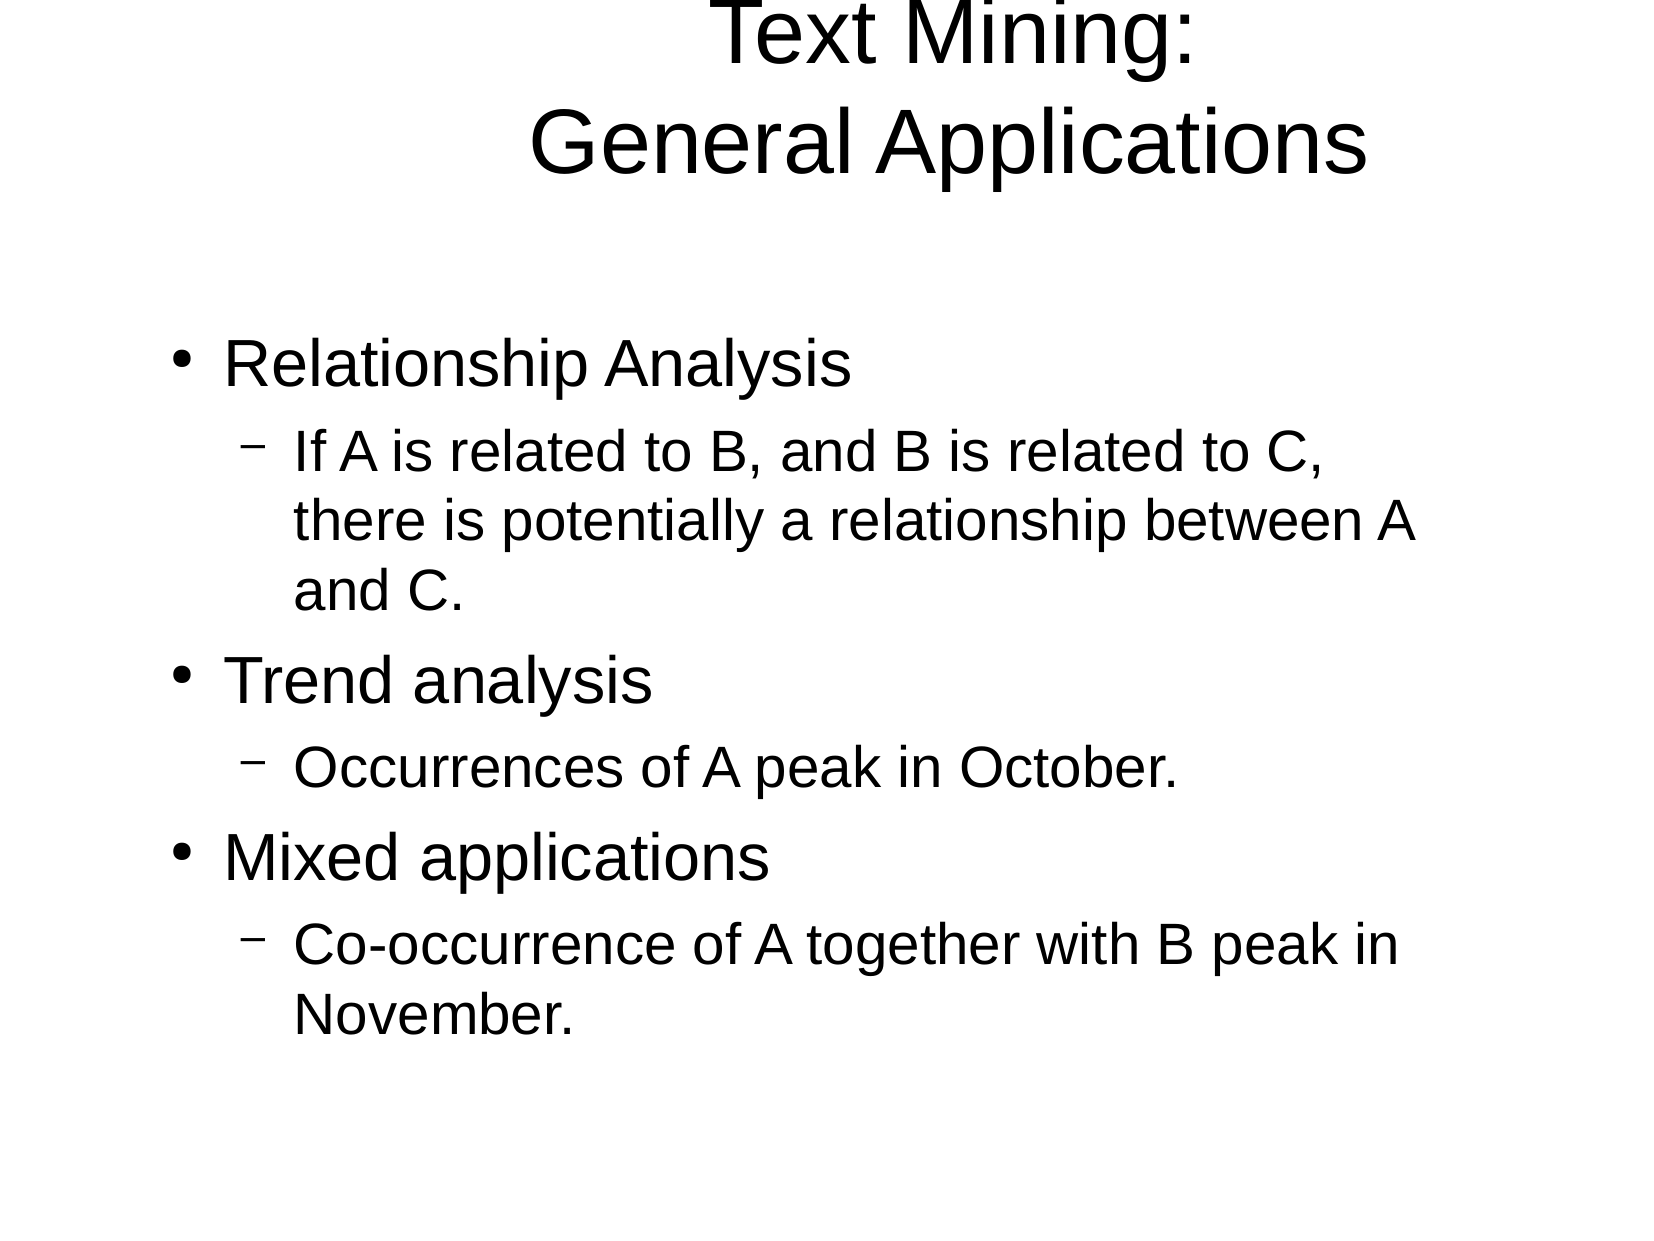

# Text Mining: General Applications
Relationship Analysis
If A is related to B, and B is related to C, there is potentially a relationship between A and C.
Trend analysis
Occurrences of A peak in October.
Mixed applications
Co-occurrence of A together with B peak in November.